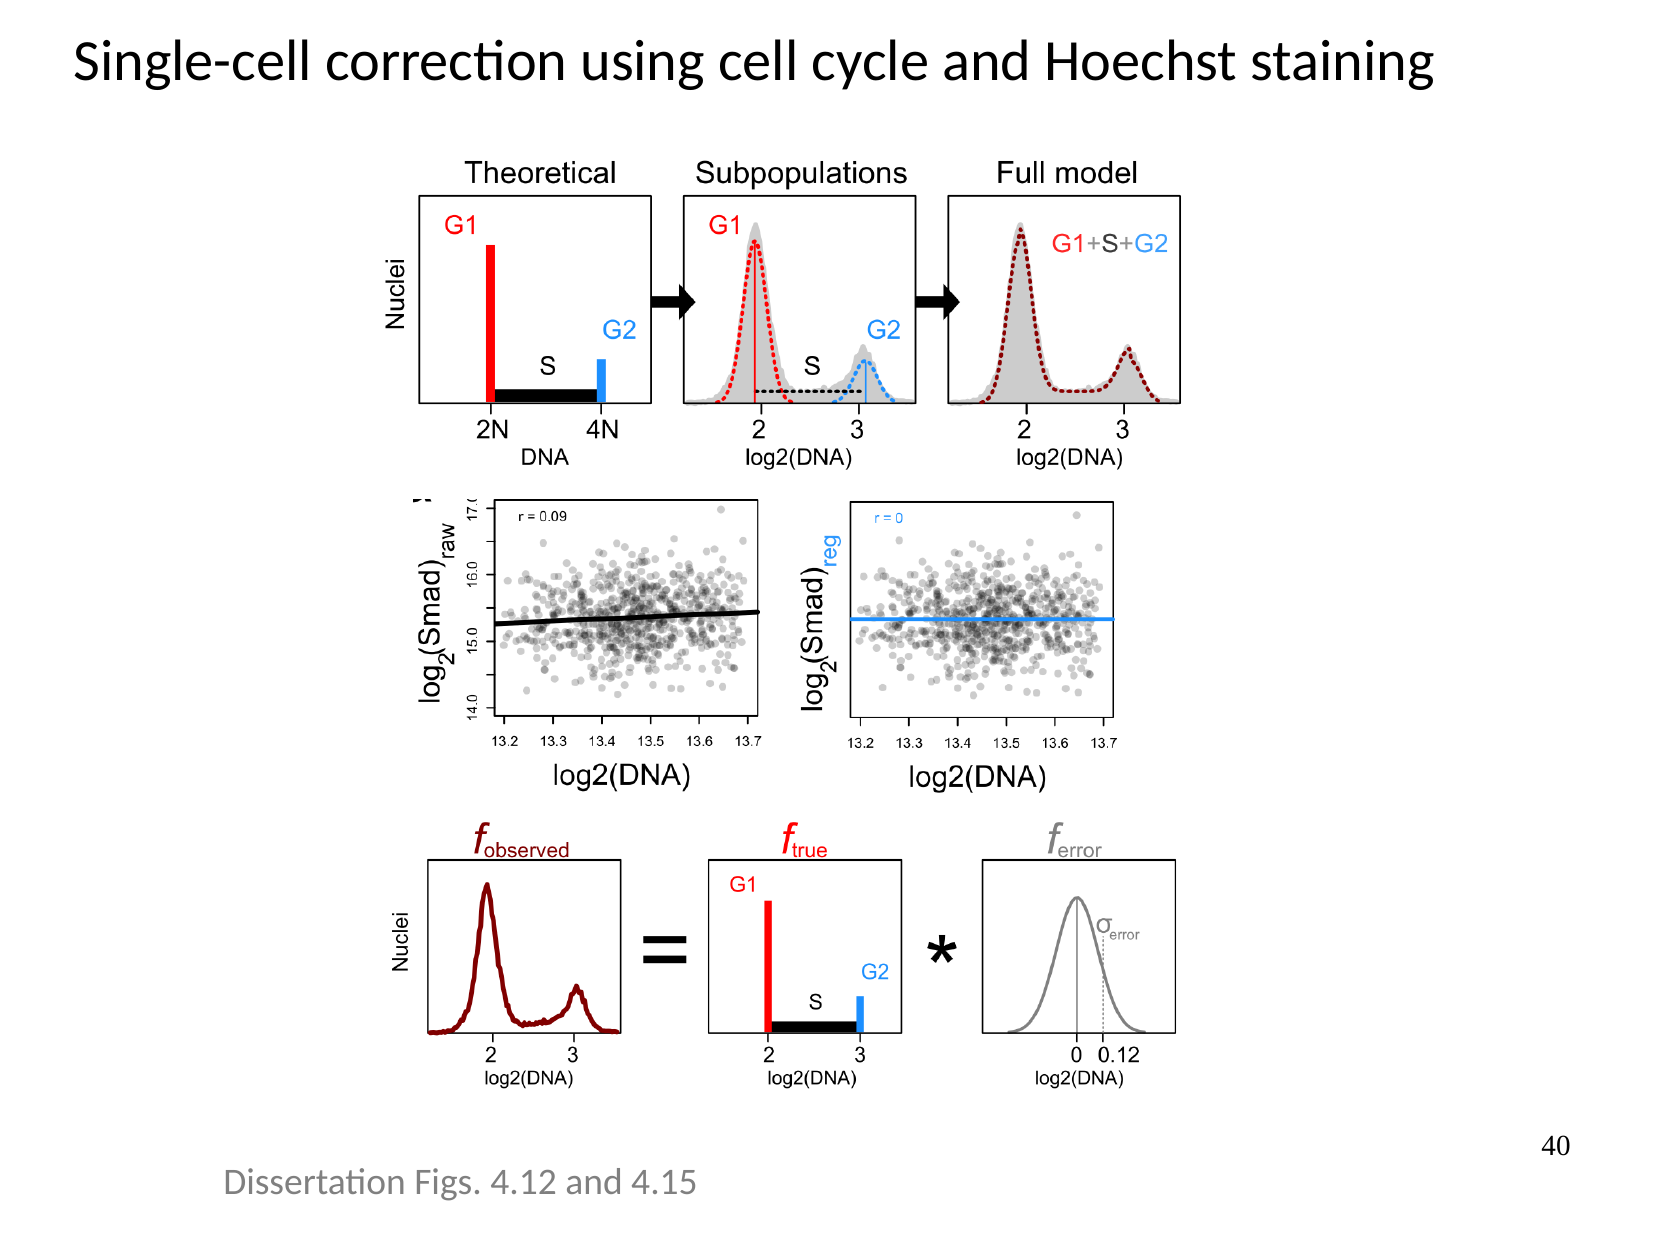

Single-cell correction using cell cycle and Hoechst staining
40
Dissertation Figs. 4.12 and 4.15